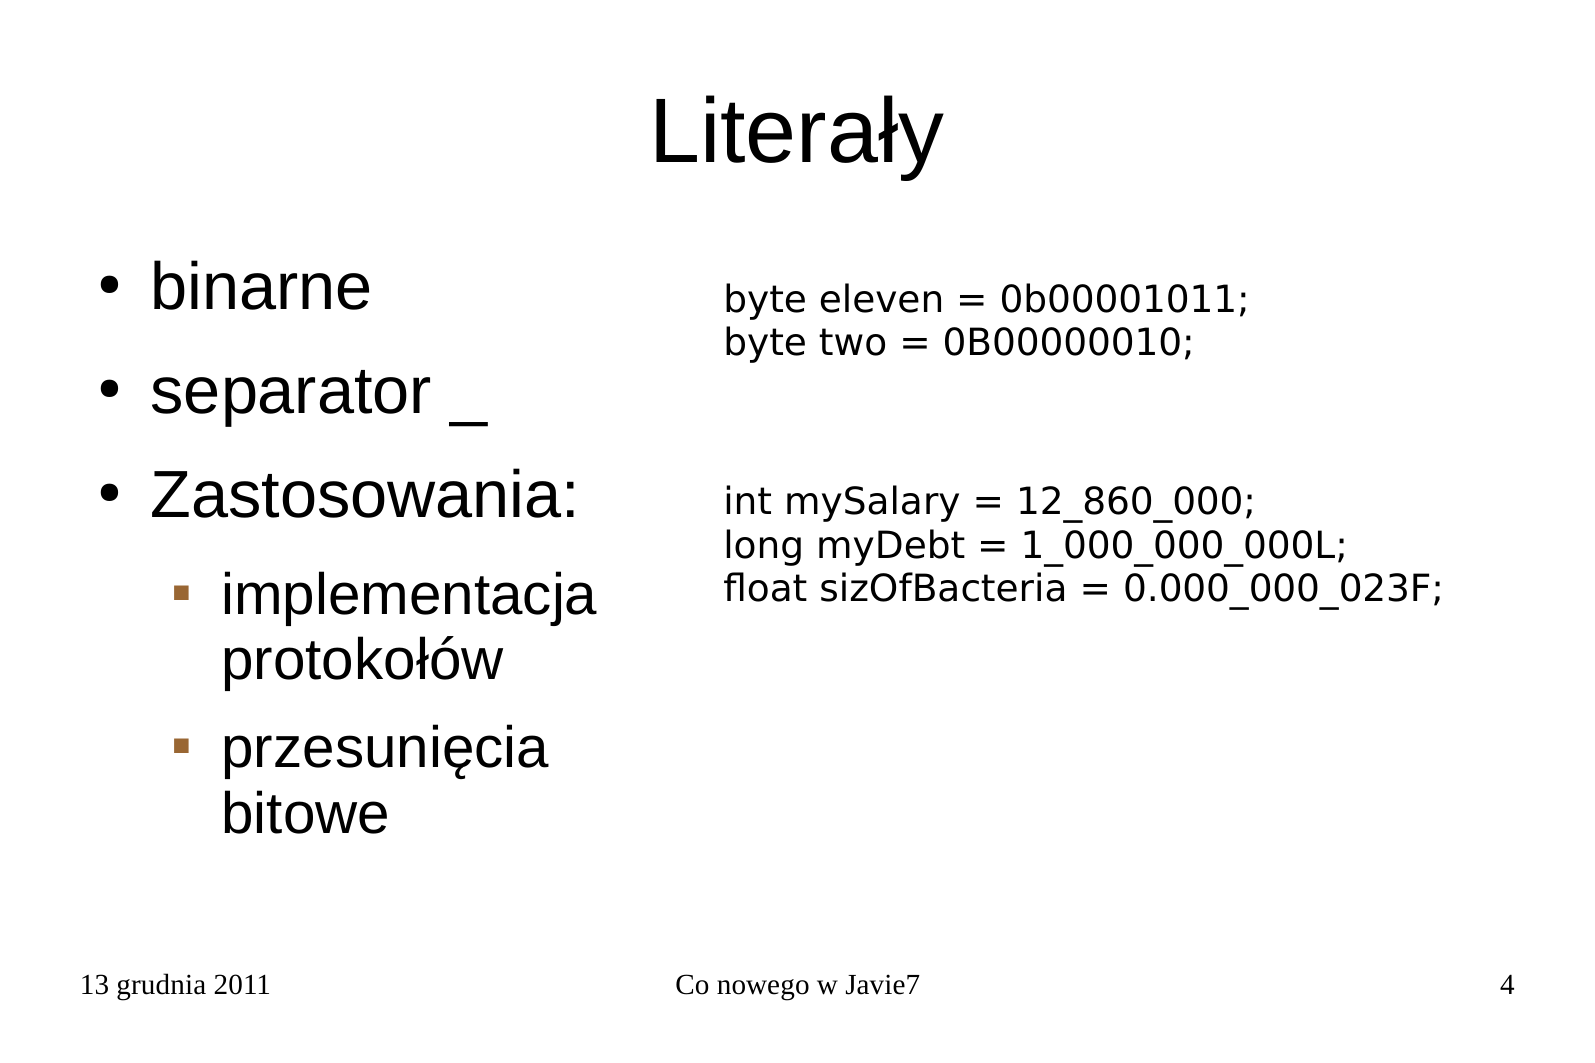

# Literały
binarne
separator _
Zastosowania:
implementacja protokołów
przesunięcia bitowe
byte eleven = 0b00001011;
byte two = 0B00000010;
int mySalary = 12_860_000;
long myDebt = 1_000_000_000L;
float sizOfBacteria = 0.000_000_023F;
13 grudnia 2011
Co nowego w Javie7
4